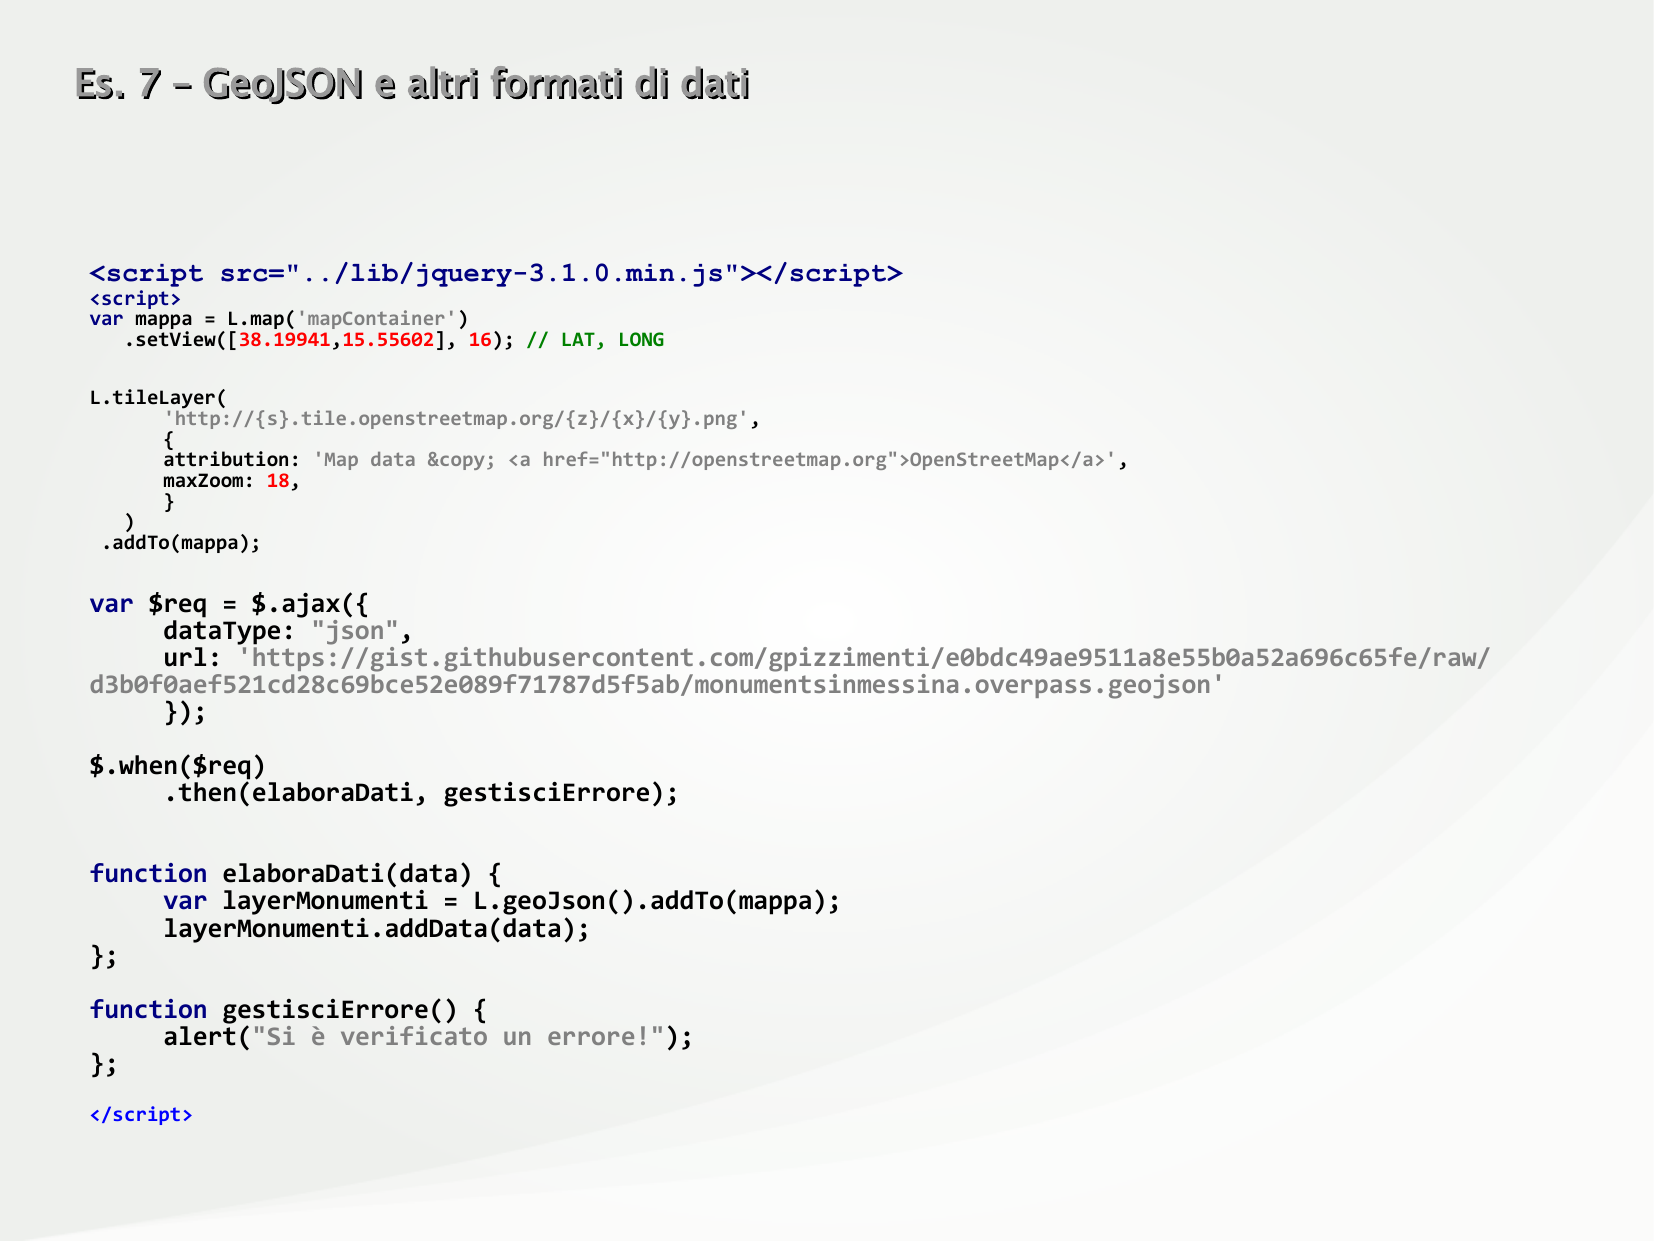

Es. 7 – GeoJSON e altri formati di dati
<script src="../lib/jquery-3.1.0.min.js"></script>
<script>
var mappa = L.map('mapContainer')
 .setView([38.19941,15.55602], 16); // LAT, LONG
L.tileLayer(
	'http://{s}.tile.openstreetmap.org/{z}/{x}/{y}.png',
	{
	attribution: 'Map data &copy; <a href="http://openstreetmap.org">OpenStreetMap</a>',
	maxZoom: 18,
	}
 )
 .addTo(mappa);
var $req = $.ajax({
	dataType: "json",
	url: 	'https://gist.githubusercontent.com/gpizzimenti/e0bdc49ae9511a8e55b0a52a696c65fe/raw/d3b0f0aef521cd28c69bce52e089f71787d5f5ab/monumentsinmessina.overpass.geojson'
	});
$.when($req)
	.then(elaboraDati, gestisciErrore);
function elaboraDati(data) {
	var layerMonumenti = L.geoJson().addTo(mappa);
	layerMonumenti.addData(data);
};
function gestisciErrore() {
	alert("Si è verificato un errore!");
};
</script>